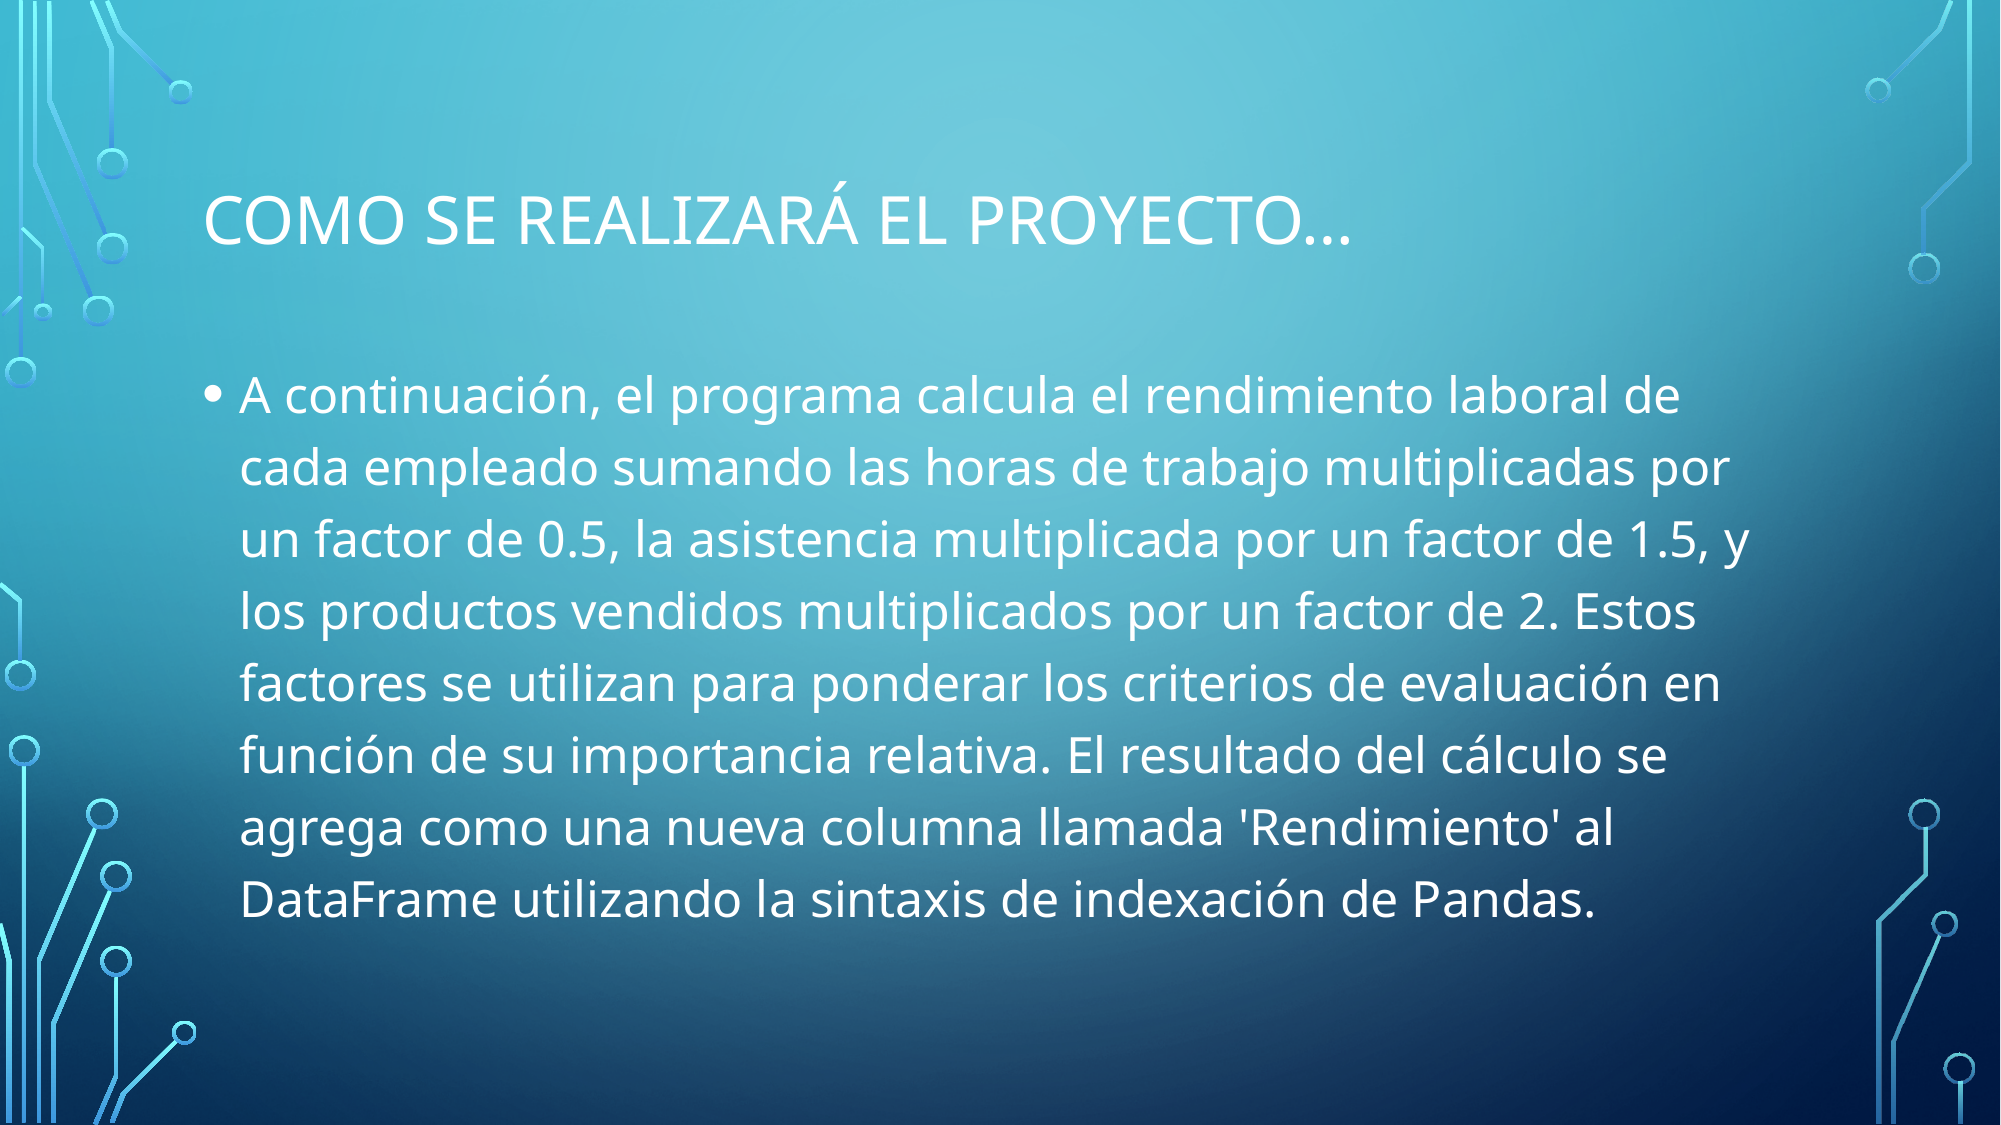

Como se realizará el proyecto…
# A continuación, el programa calcula el rendimiento laboral de cada empleado sumando las horas de trabajo multiplicadas por un factor de 0.5, la asistencia multiplicada por un factor de 1.5, y los productos vendidos multiplicados por un factor de 2. Estos factores se utilizan para ponderar los criterios de evaluación en función de su importancia relativa. El resultado del cálculo se agrega como una nueva columna llamada 'Rendimiento' al DataFrame utilizando la sintaxis de indexación de Pandas.